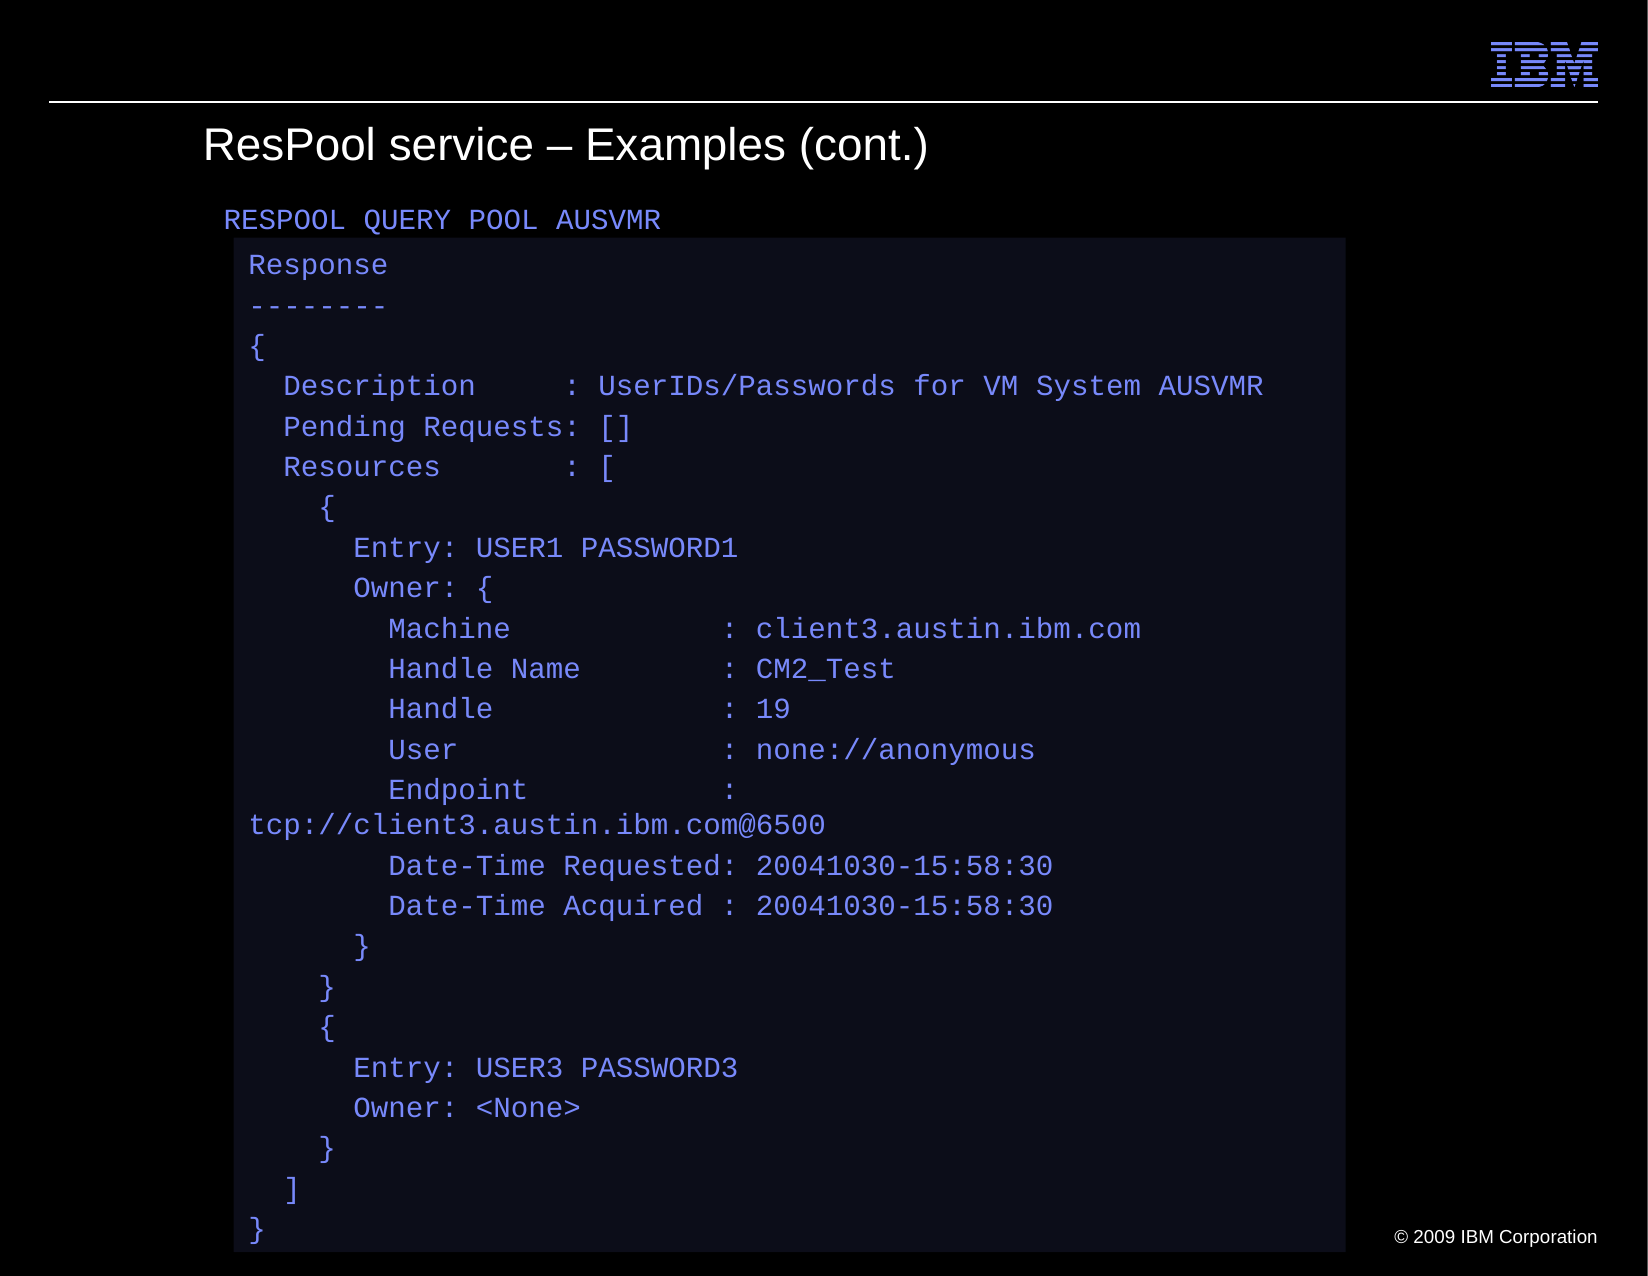

# ResPool service – Examples (cont.)
RESPOOL QUERY POOL AUSVMR
Response
--------
{
 Description : UserIDs/Passwords for VM System AUSVMR
 Pending Requests: []
 Resources : [
 {
 Entry: USER1 PASSWORD1
 Owner: {
 Machine : client3.austin.ibm.com
 Handle Name : CM2_Test
 Handle : 19
 User : none://anonymous
 Endpoint : tcp://client3.austin.ibm.com@6500
 Date-Time Requested: 20041030-15:58:30
 Date-Time Acquired : 20041030-15:58:30
 }
 }
 {
 Entry: USER3 PASSWORD3
 Owner: <None>
 }
 ]
}